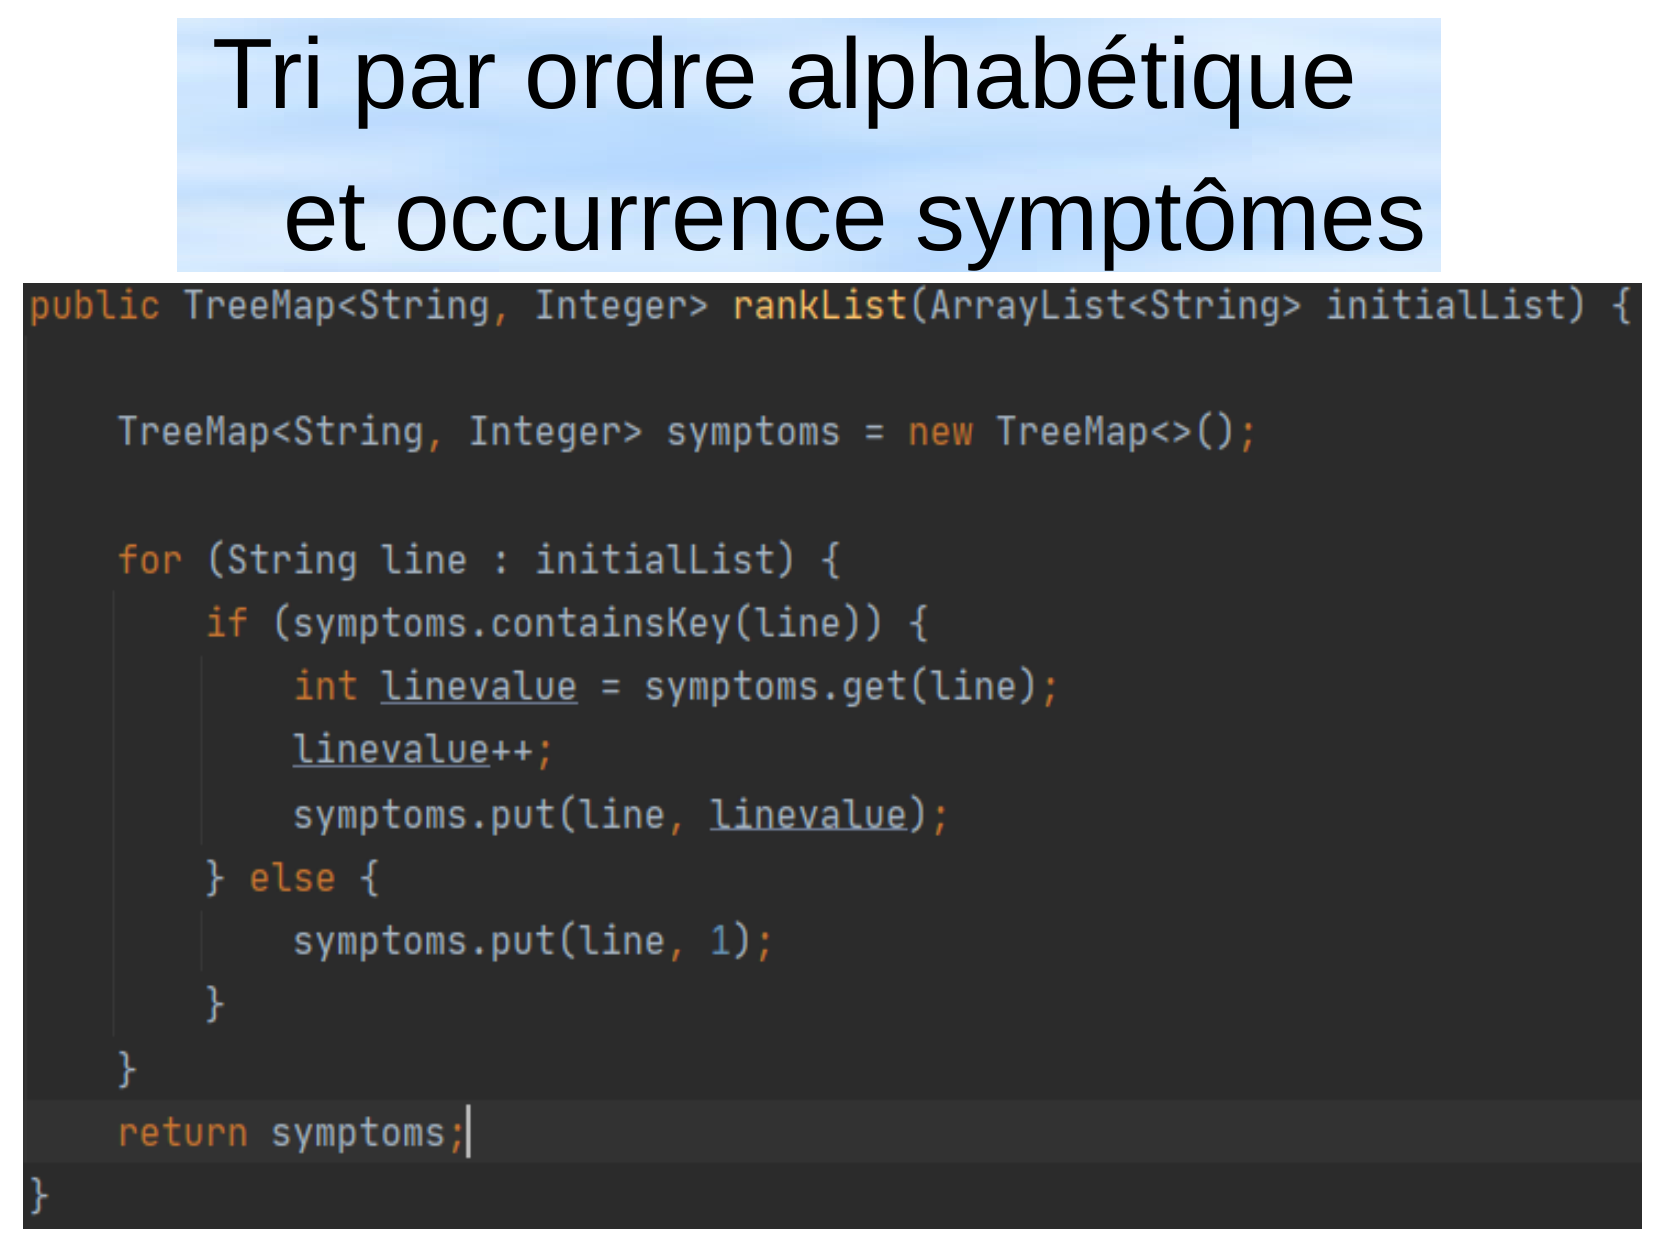

# Tri par ordre alphabétique
et occurrence symptômes